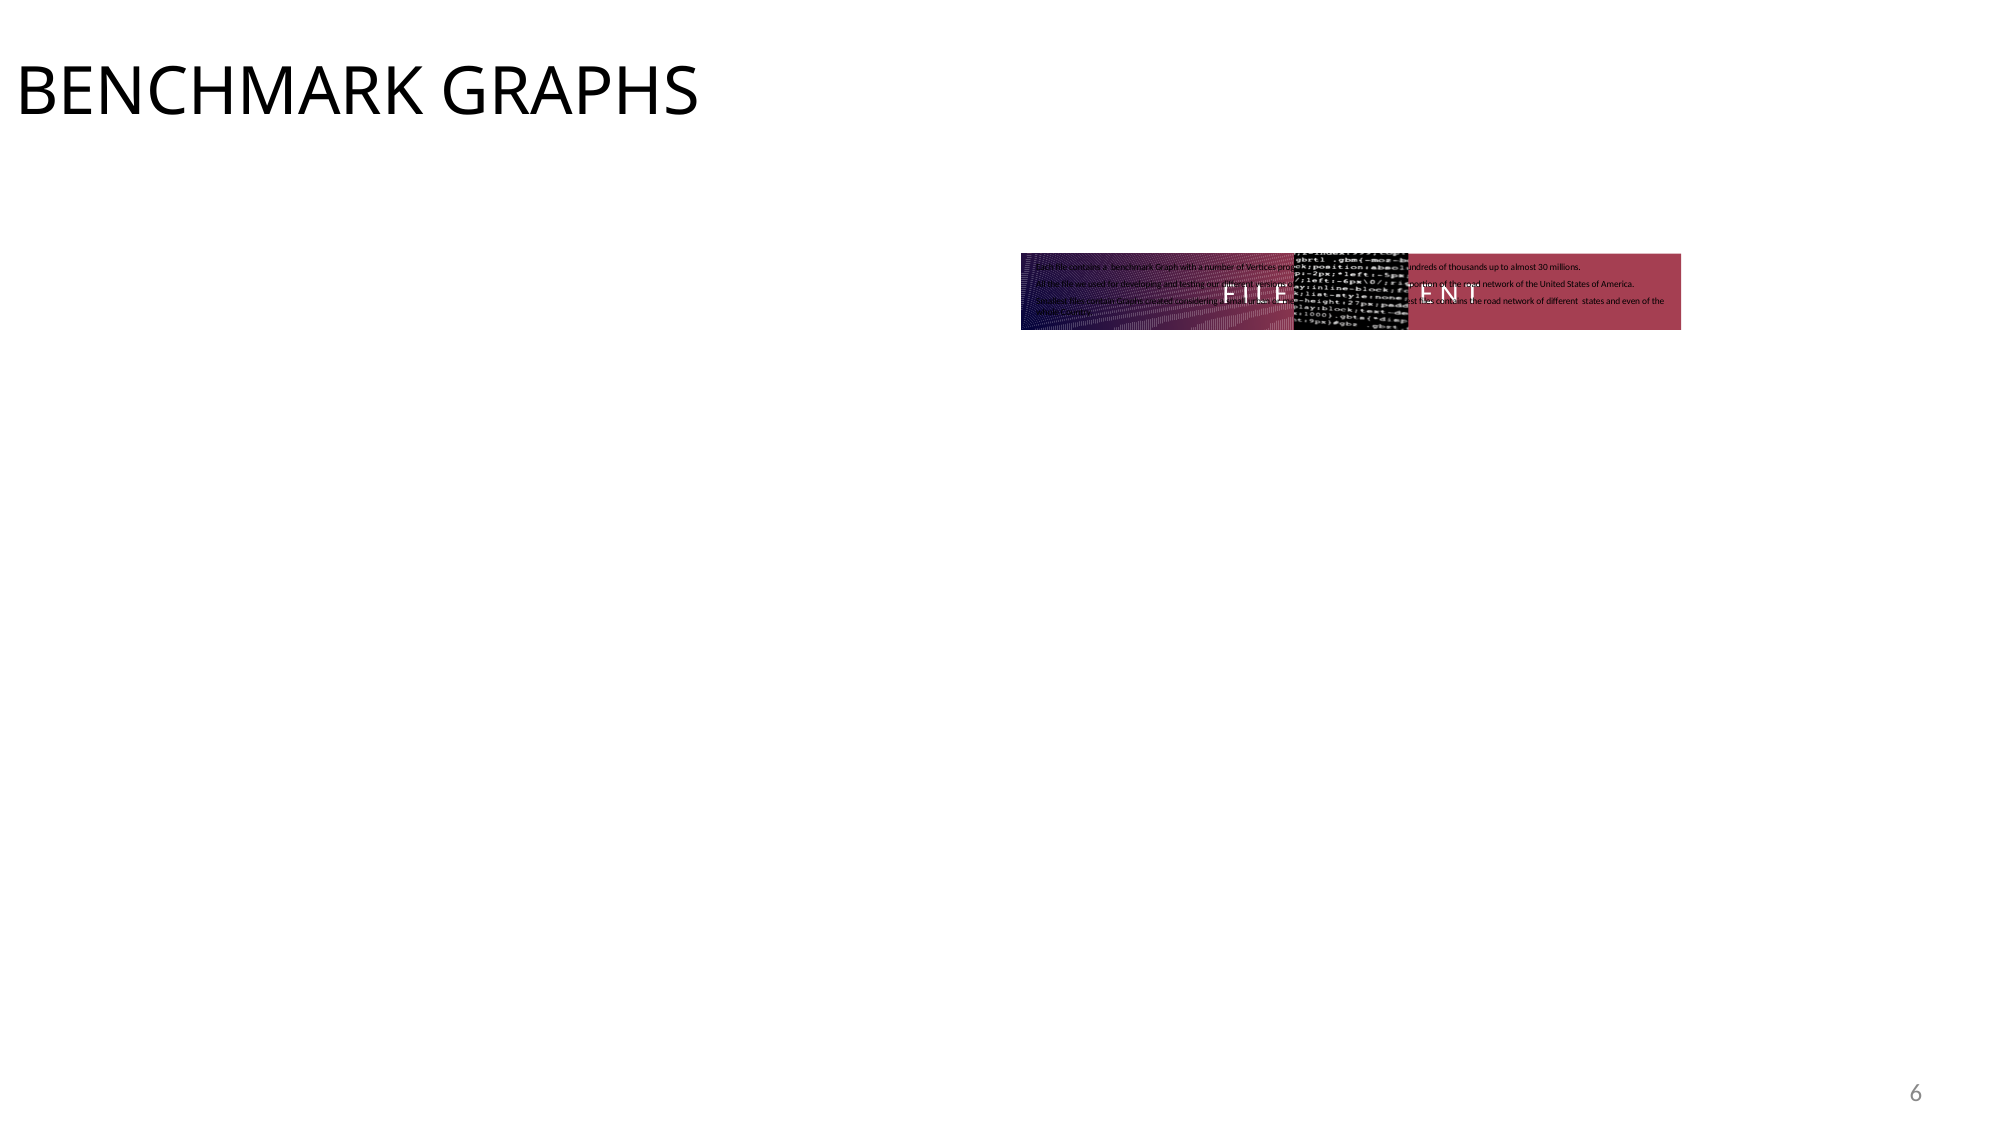

# BENCHMARK GRAPHS
FILES CONTENT
Each file contains a benchmark Graph with a number of Vertices progressively growing from a few hundreds of thousands up to almost 30 millions.
All the file we used for developing and testing our different versions of the A* algorithms represent a portion of the road network of the United States of America.
Smallest files contain Graphs created considering a small urban or metropolitan area, while the biggest files contains the road network of different states and even of the whole Country.